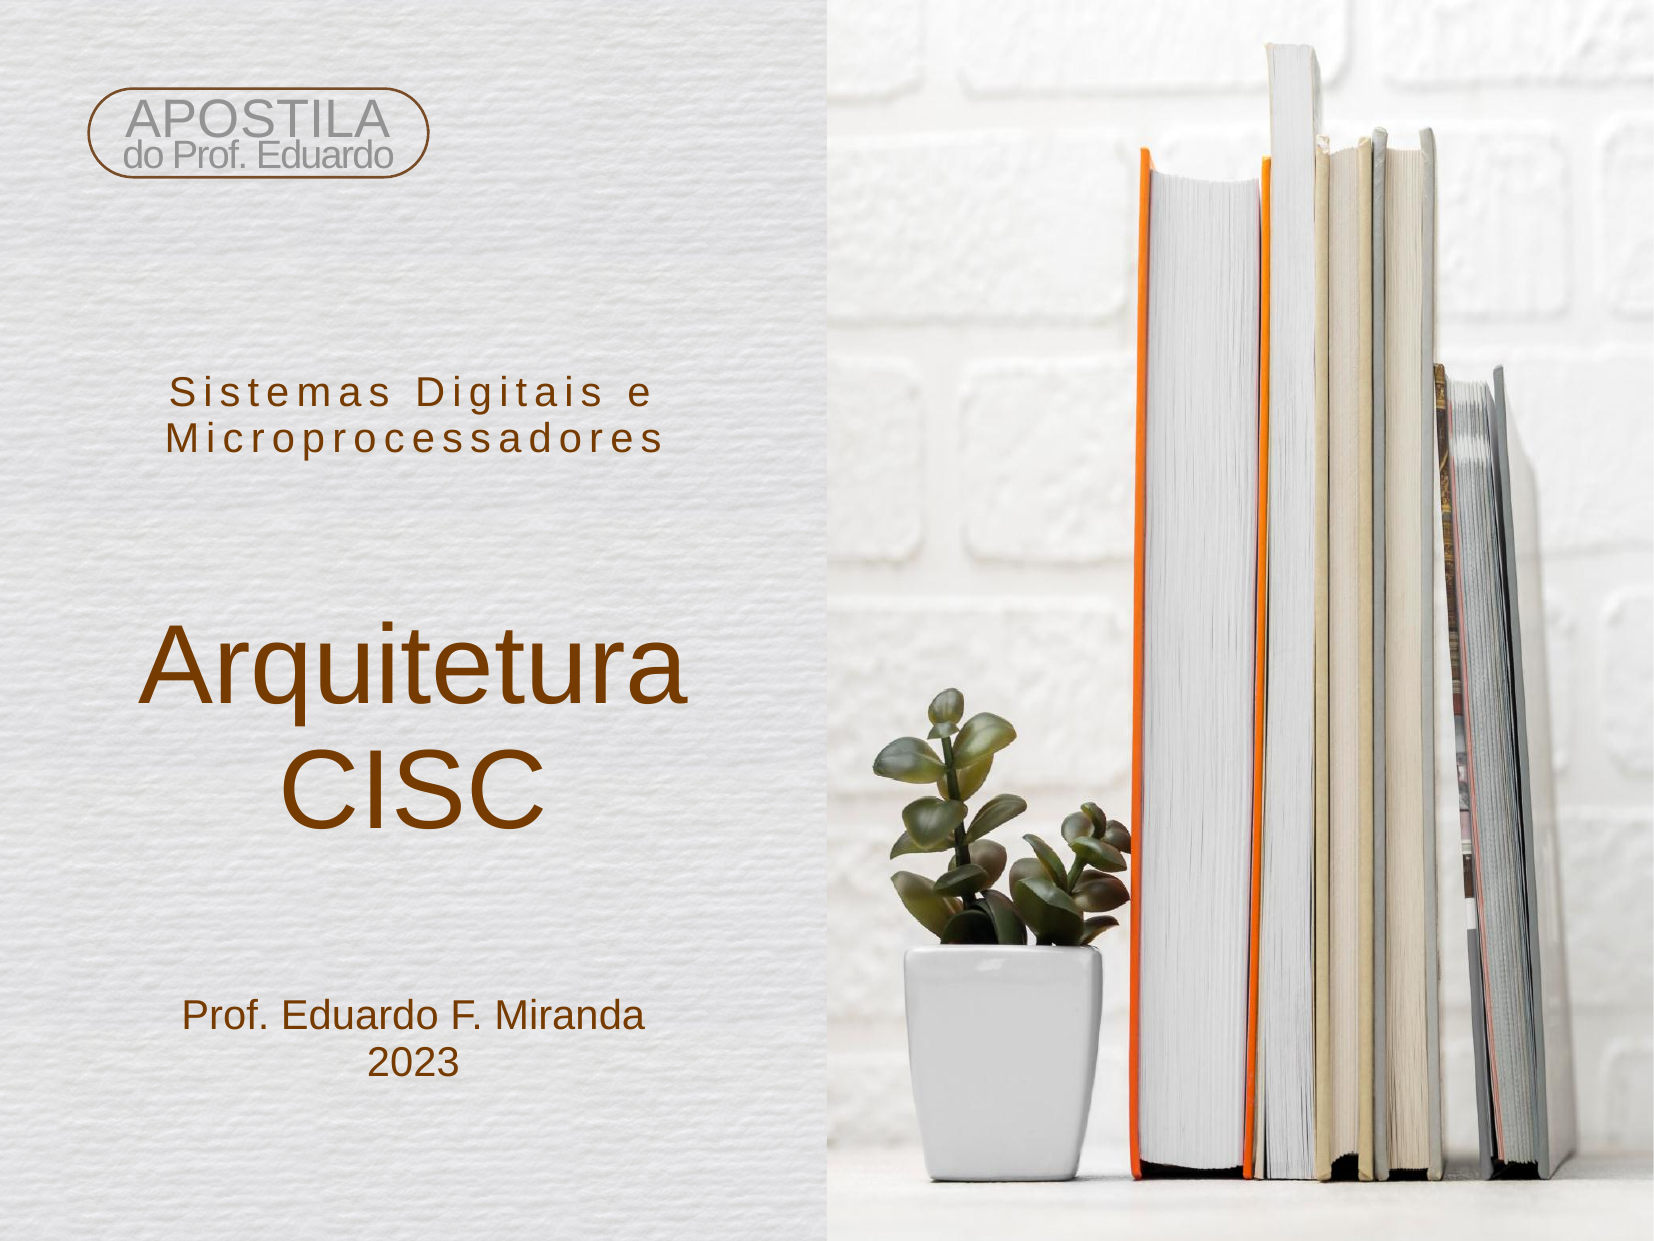

1
APOSTILA
do Prof. Eduardo
Sistemas Digitais e Microprocessadores
Arquitetura CISC
Prof. Eduardo F. Miranda
2023